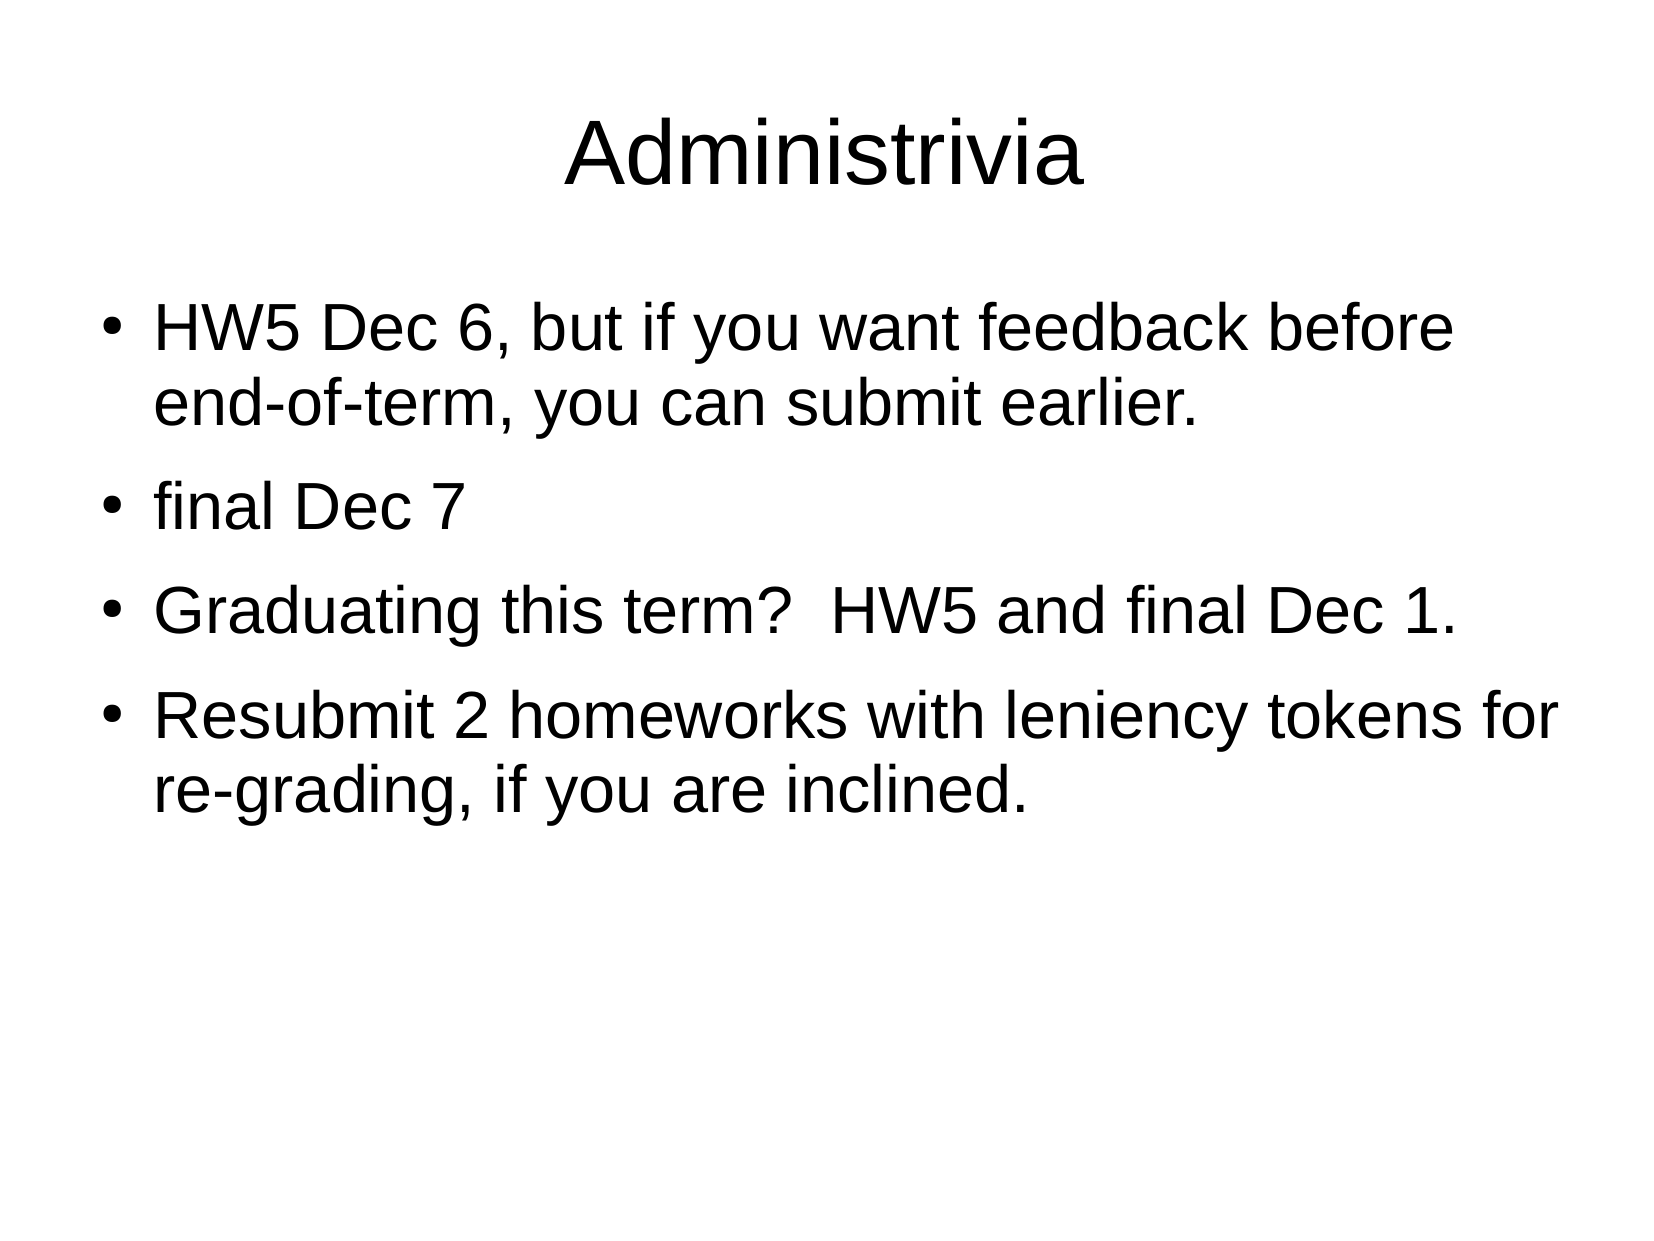

# Administrivia
HW5 Dec 6, but if you want feedback before end-of-term, you can submit earlier.
final Dec 7
Graduating this term? HW5 and final Dec 1.
Resubmit 2 homeworks with leniency tokens for re-grading, if you are inclined.